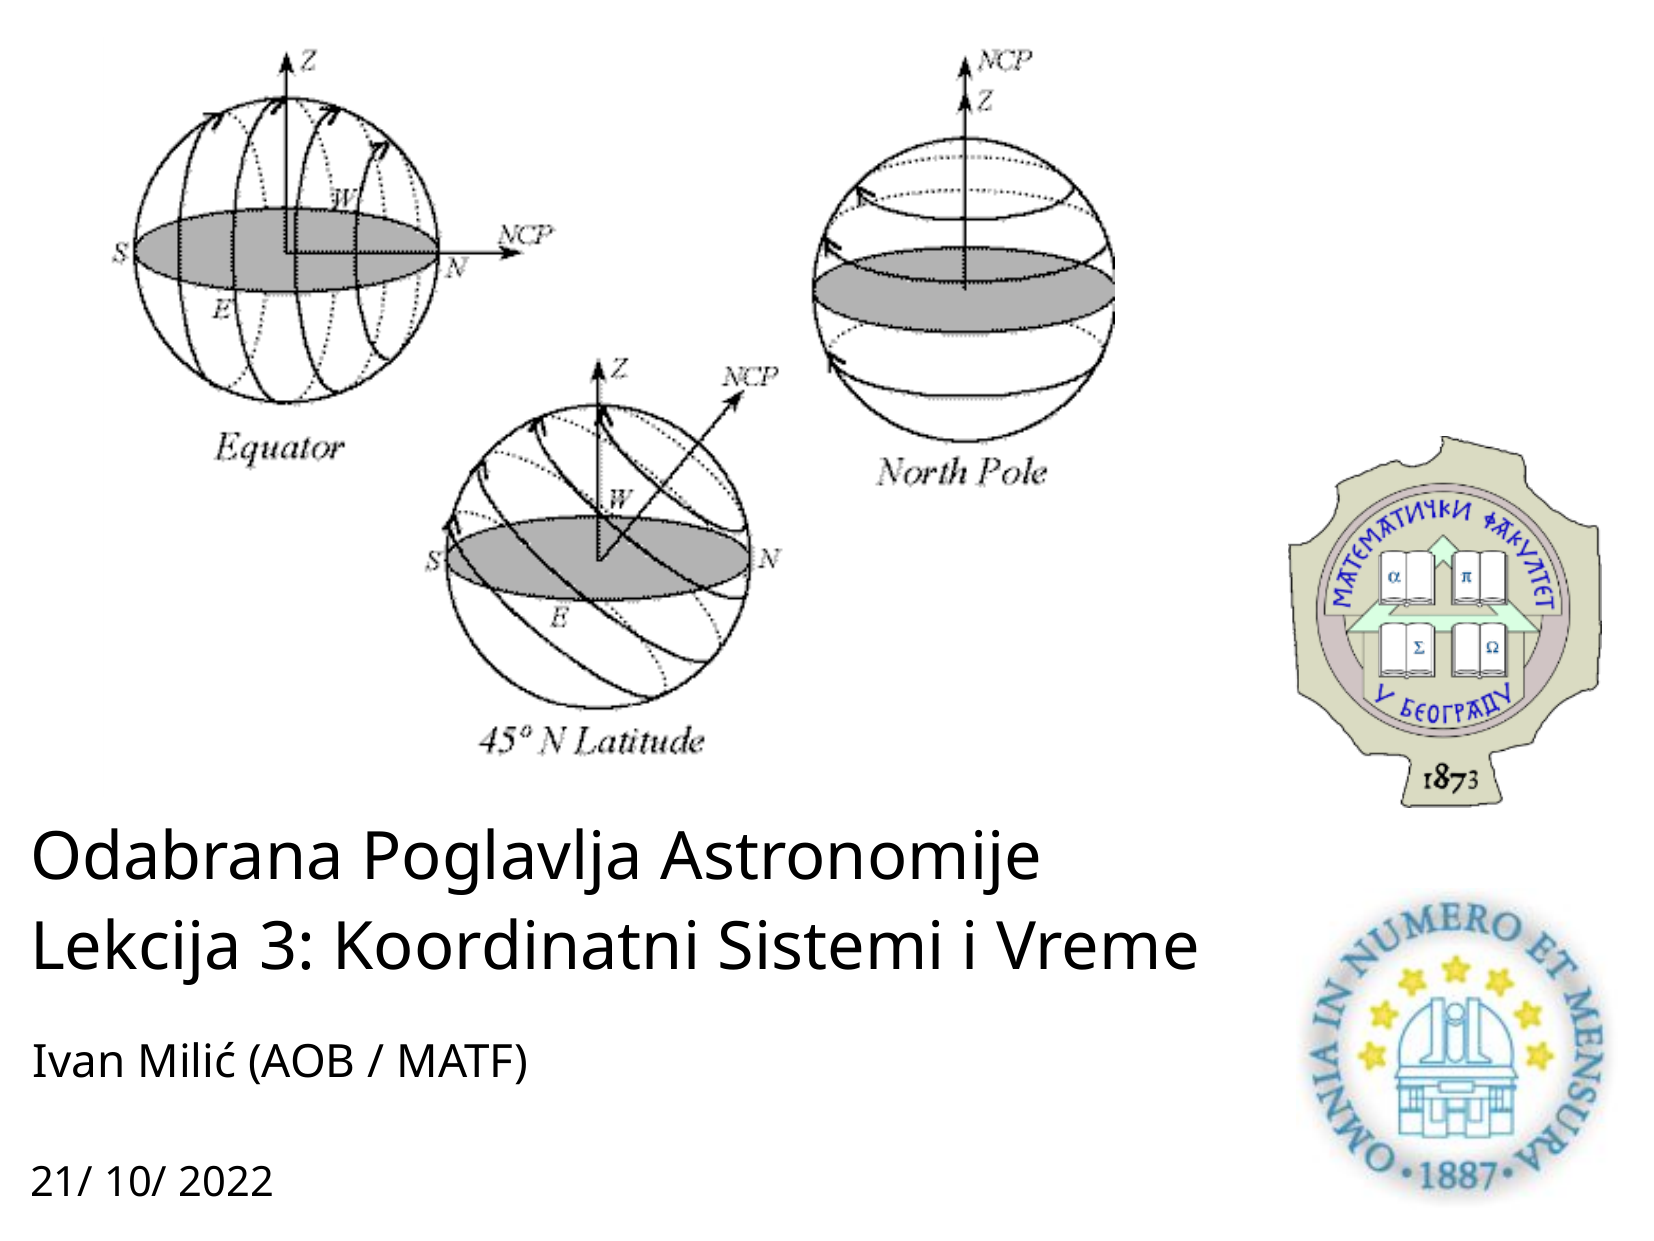

Odabrana Poglavlja Astronomije
Lekcija 3: Koordinatni Sistemi i Vreme
Ivan Milić (AOB / MATF)
# 21/ 10/ 2022